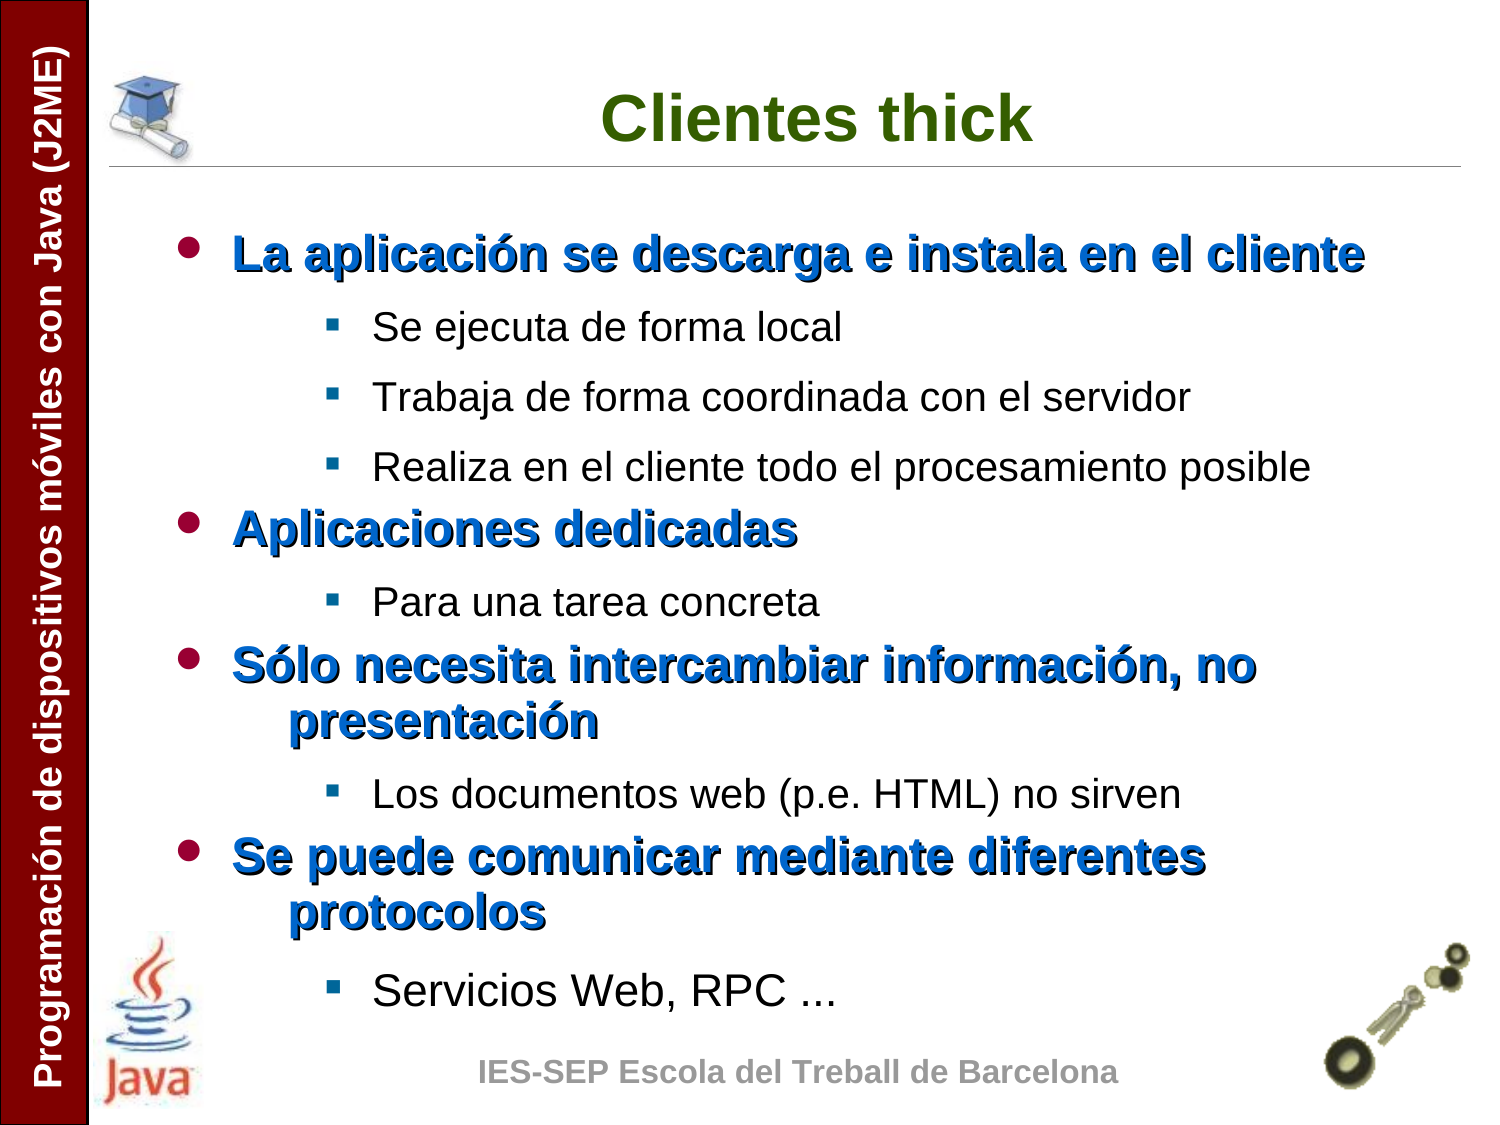

# Clientes thick
La aplicación se descarga e instala en el cliente
Se ejecuta de forma local
Trabaja de forma coordinada con el servidor
Realiza en el cliente todo el procesamiento posible
Aplicaciones dedicadas
Para una tarea concreta
Sólo necesita intercambiar información, no presentación
Los documentos web (p.e. HTML) no sirven
Se puede comunicar mediante diferentes protocolos
Servicios Web, RPC ...